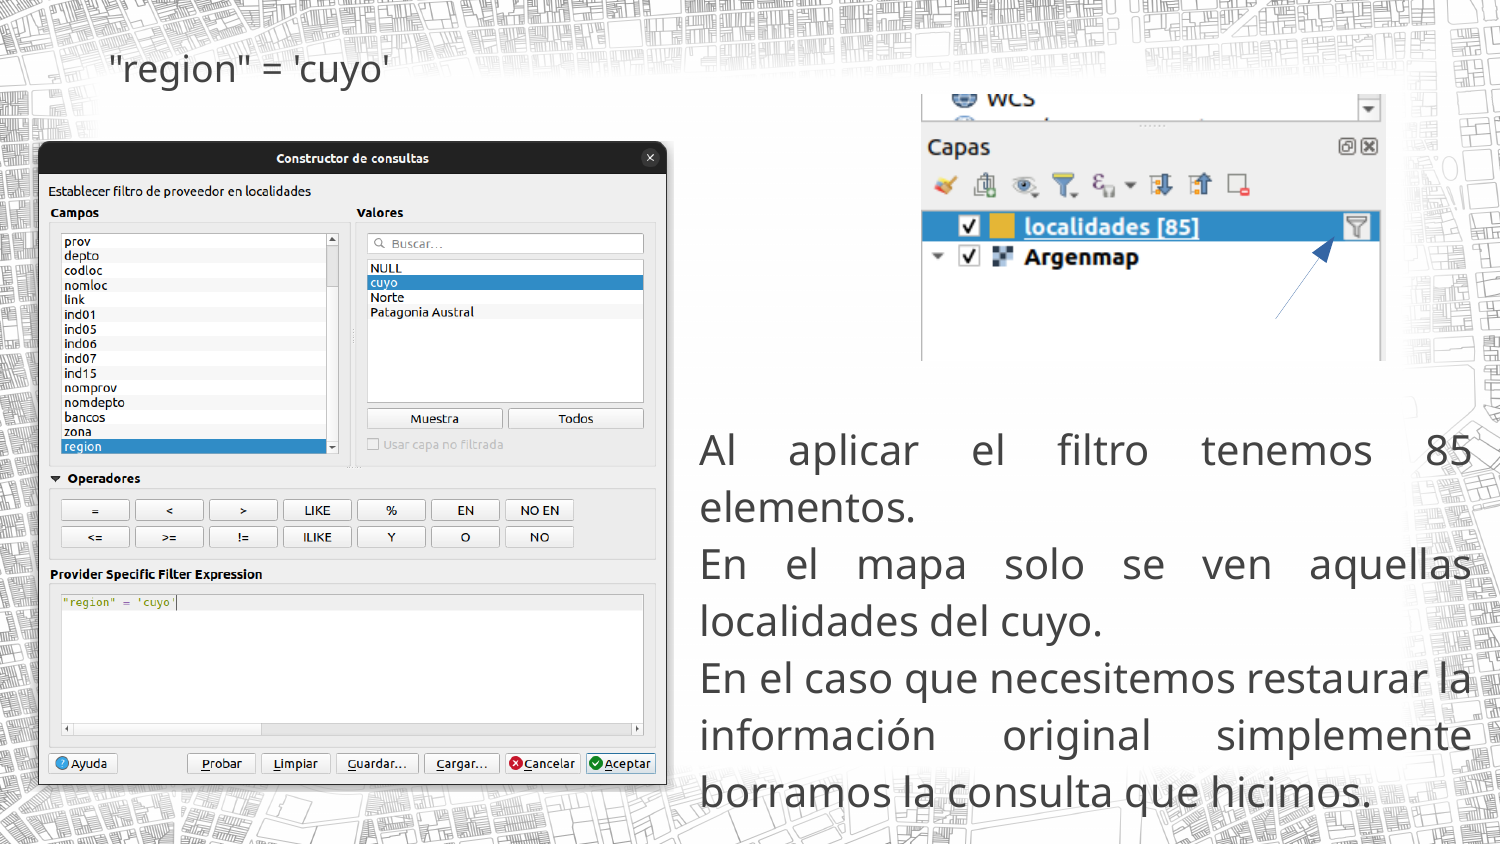

"region" = 'cuyo'
Al aplicar el filtro tenemos 85 elementos.
En el mapa solo se ven aquellas localidades del cuyo.
En el caso que necesitemos restaurar la información original simplemente borramos la consulta que hicimos.